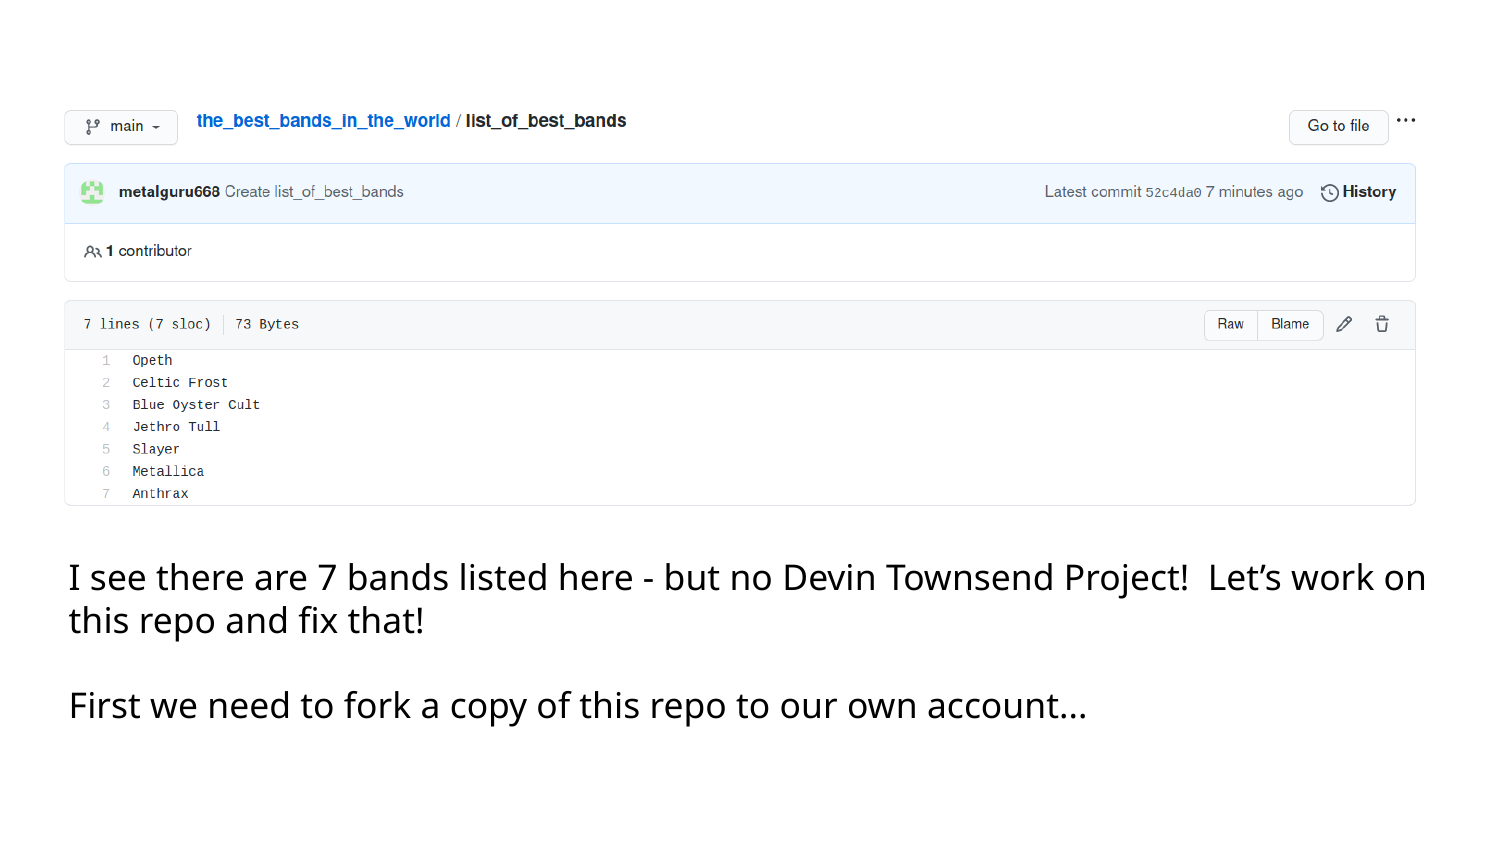

I see there are 7 bands listed here - but no Devin Townsend Project! Let’s work on this repo and fix that!
First we need to fork a copy of this repo to our own account...